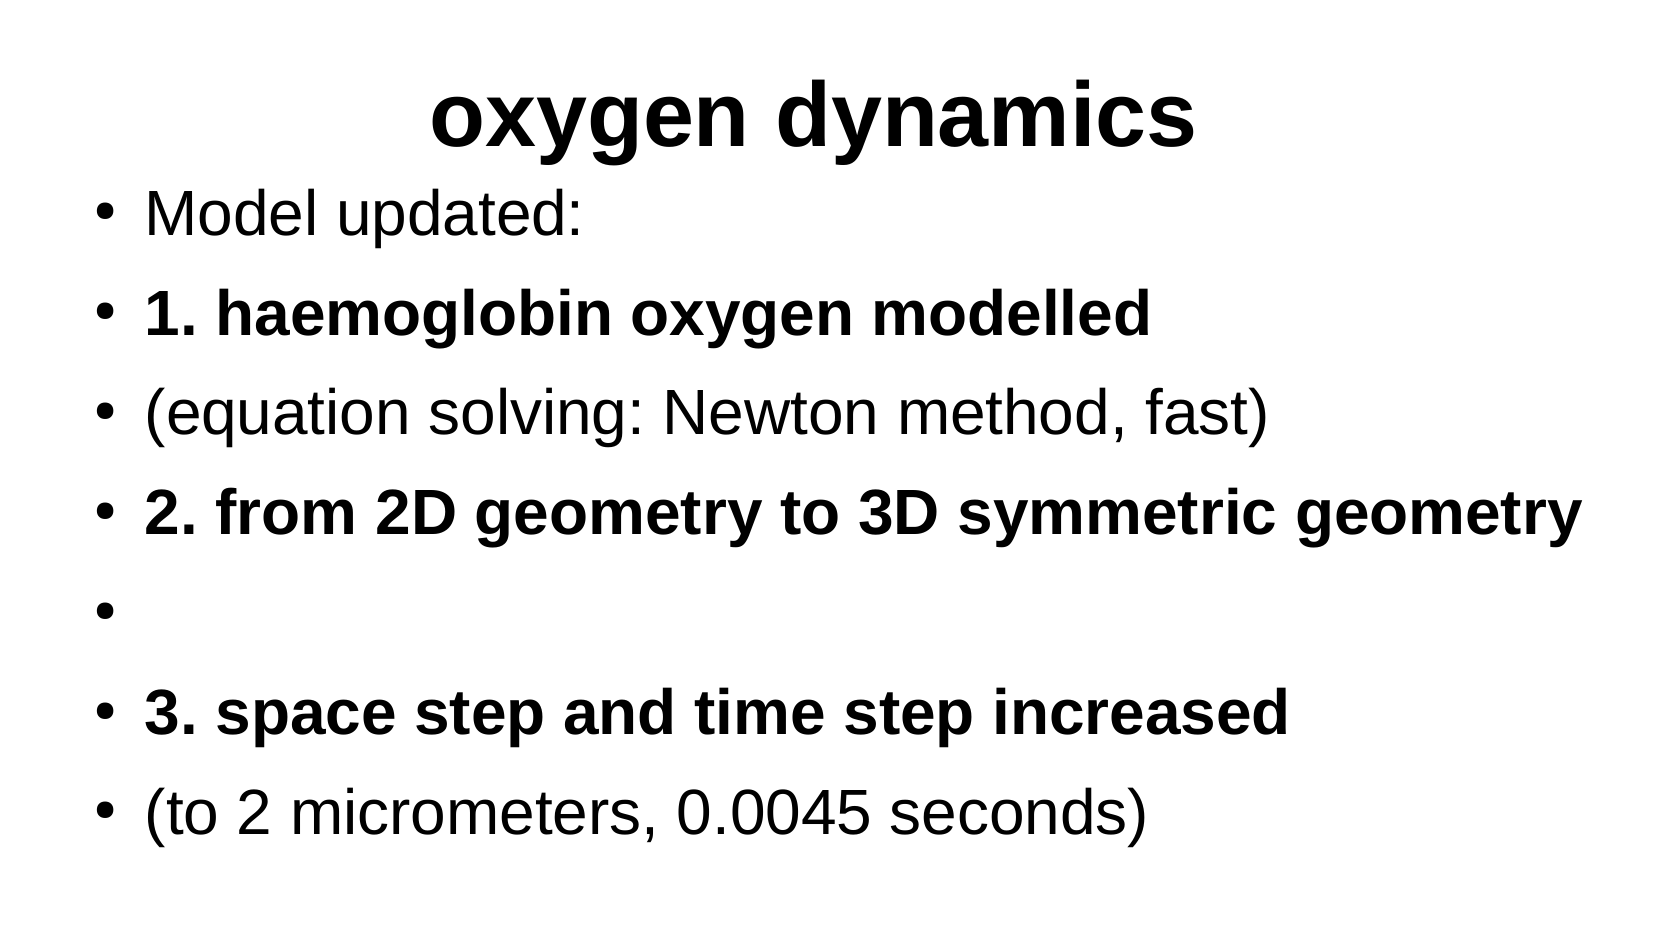

# oxygen dynamics
Model updated:
1. haemoglobin oxygen modelled
(equation solving: Newton method, fast)
2. from 2D geometry to 3D symmetric geometry
3. space step and time step increased
(to 2 micrometers, 0.0045 seconds)